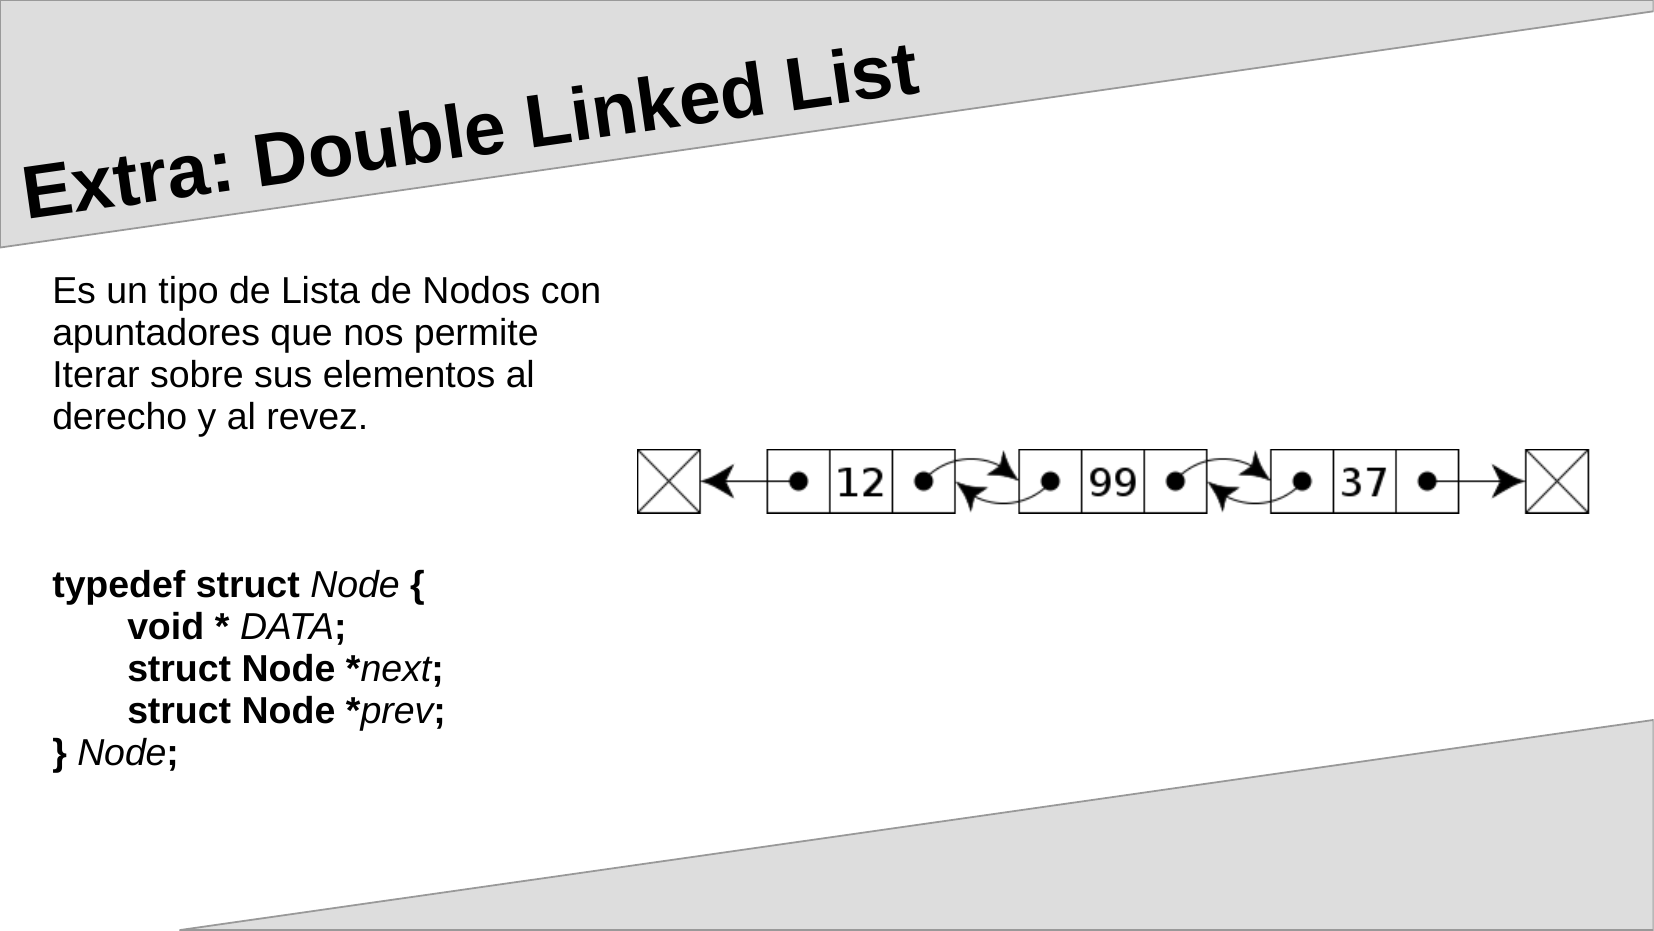

# Extra: Double Linked List
Es un tipo de Lista de Nodos con apuntadores que nos permite
Iterar sobre sus elementos al derecho y al revez.
typedef struct Node {
	void * DATA;
	struct Node *next;
	struct Node *prev;
} Node;